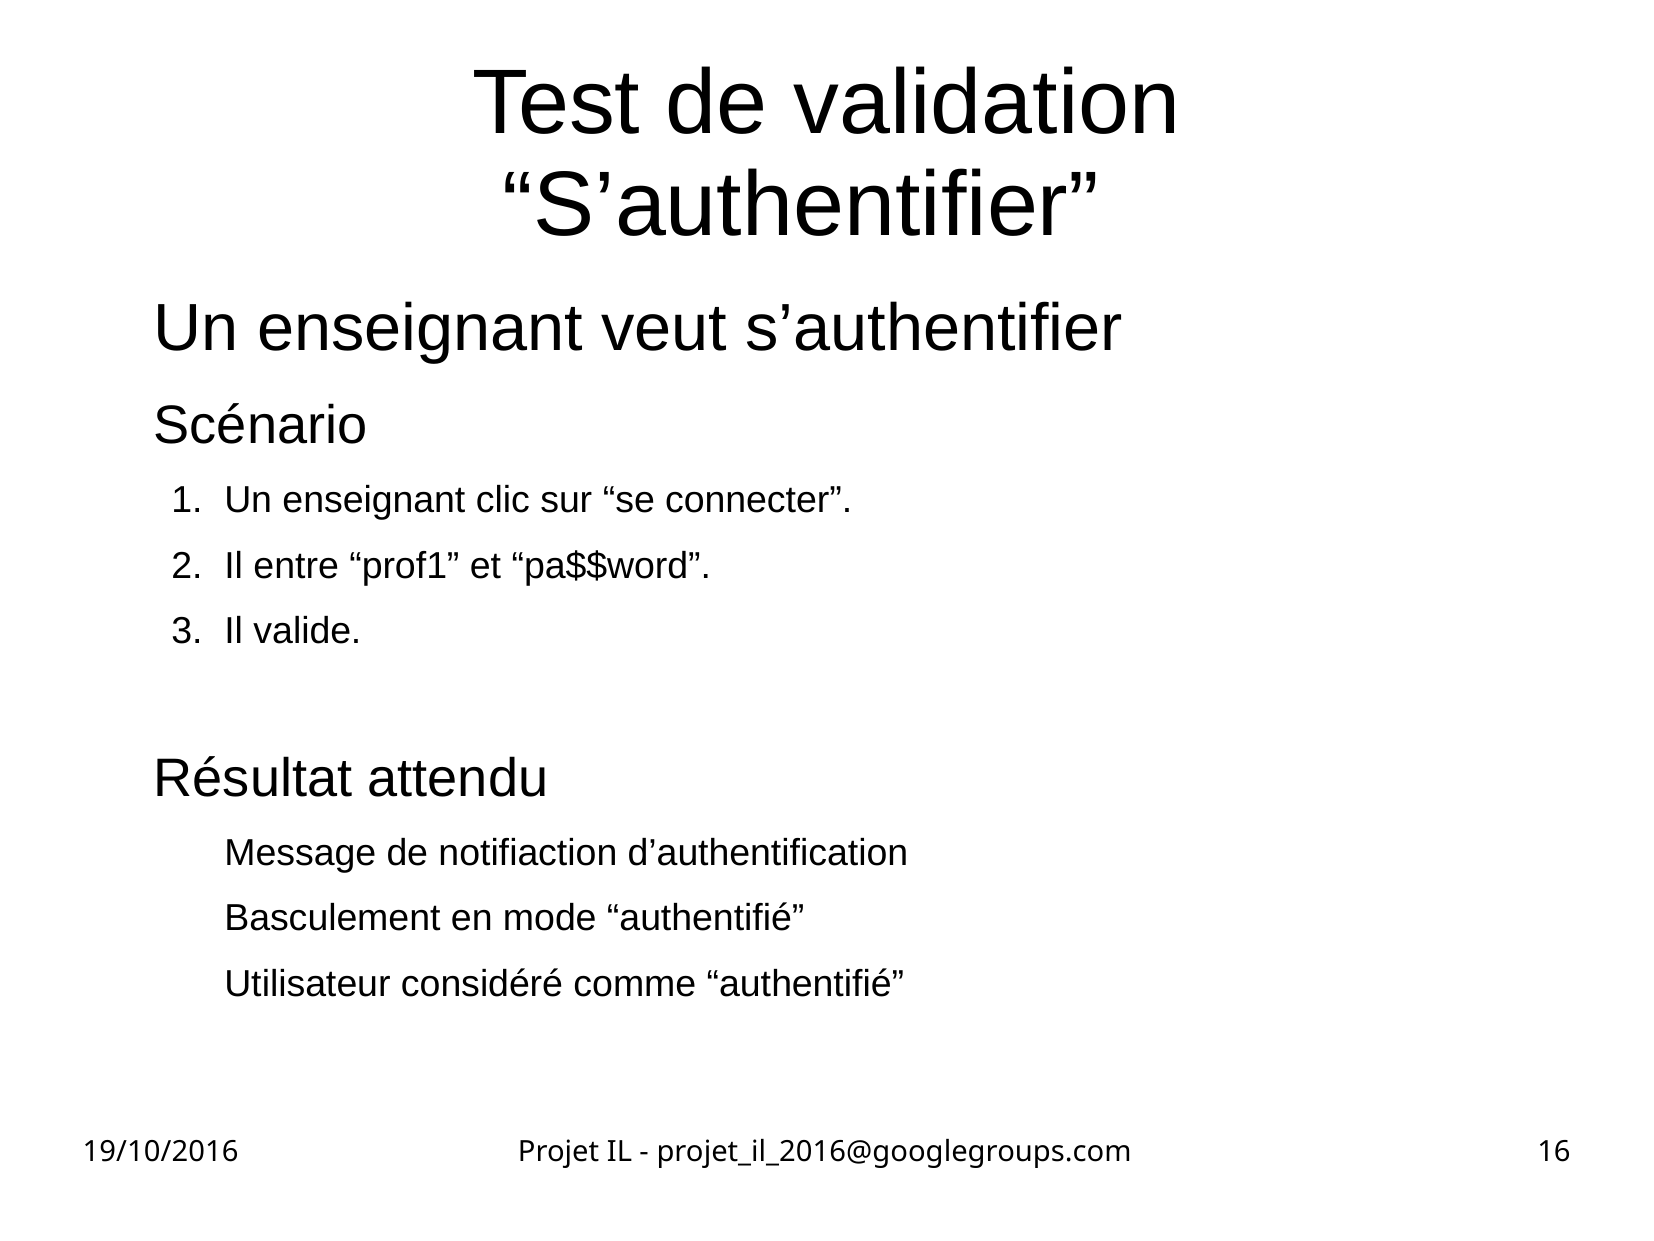

# Test de validation “S’authentifier”
Un enseignant veut s’authentifier
Scénario
Un enseignant clic sur “se connecter”.
Il entre “prof1” et “pa$$word”.
Il valide.
Résultat attendu
Message de notifiaction d’authentification
Basculement en mode “authentifié”
Utilisateur considéré comme “authentifié”
19/10/2016
Projet IL - projet_il_2016@googlegroups.com
16